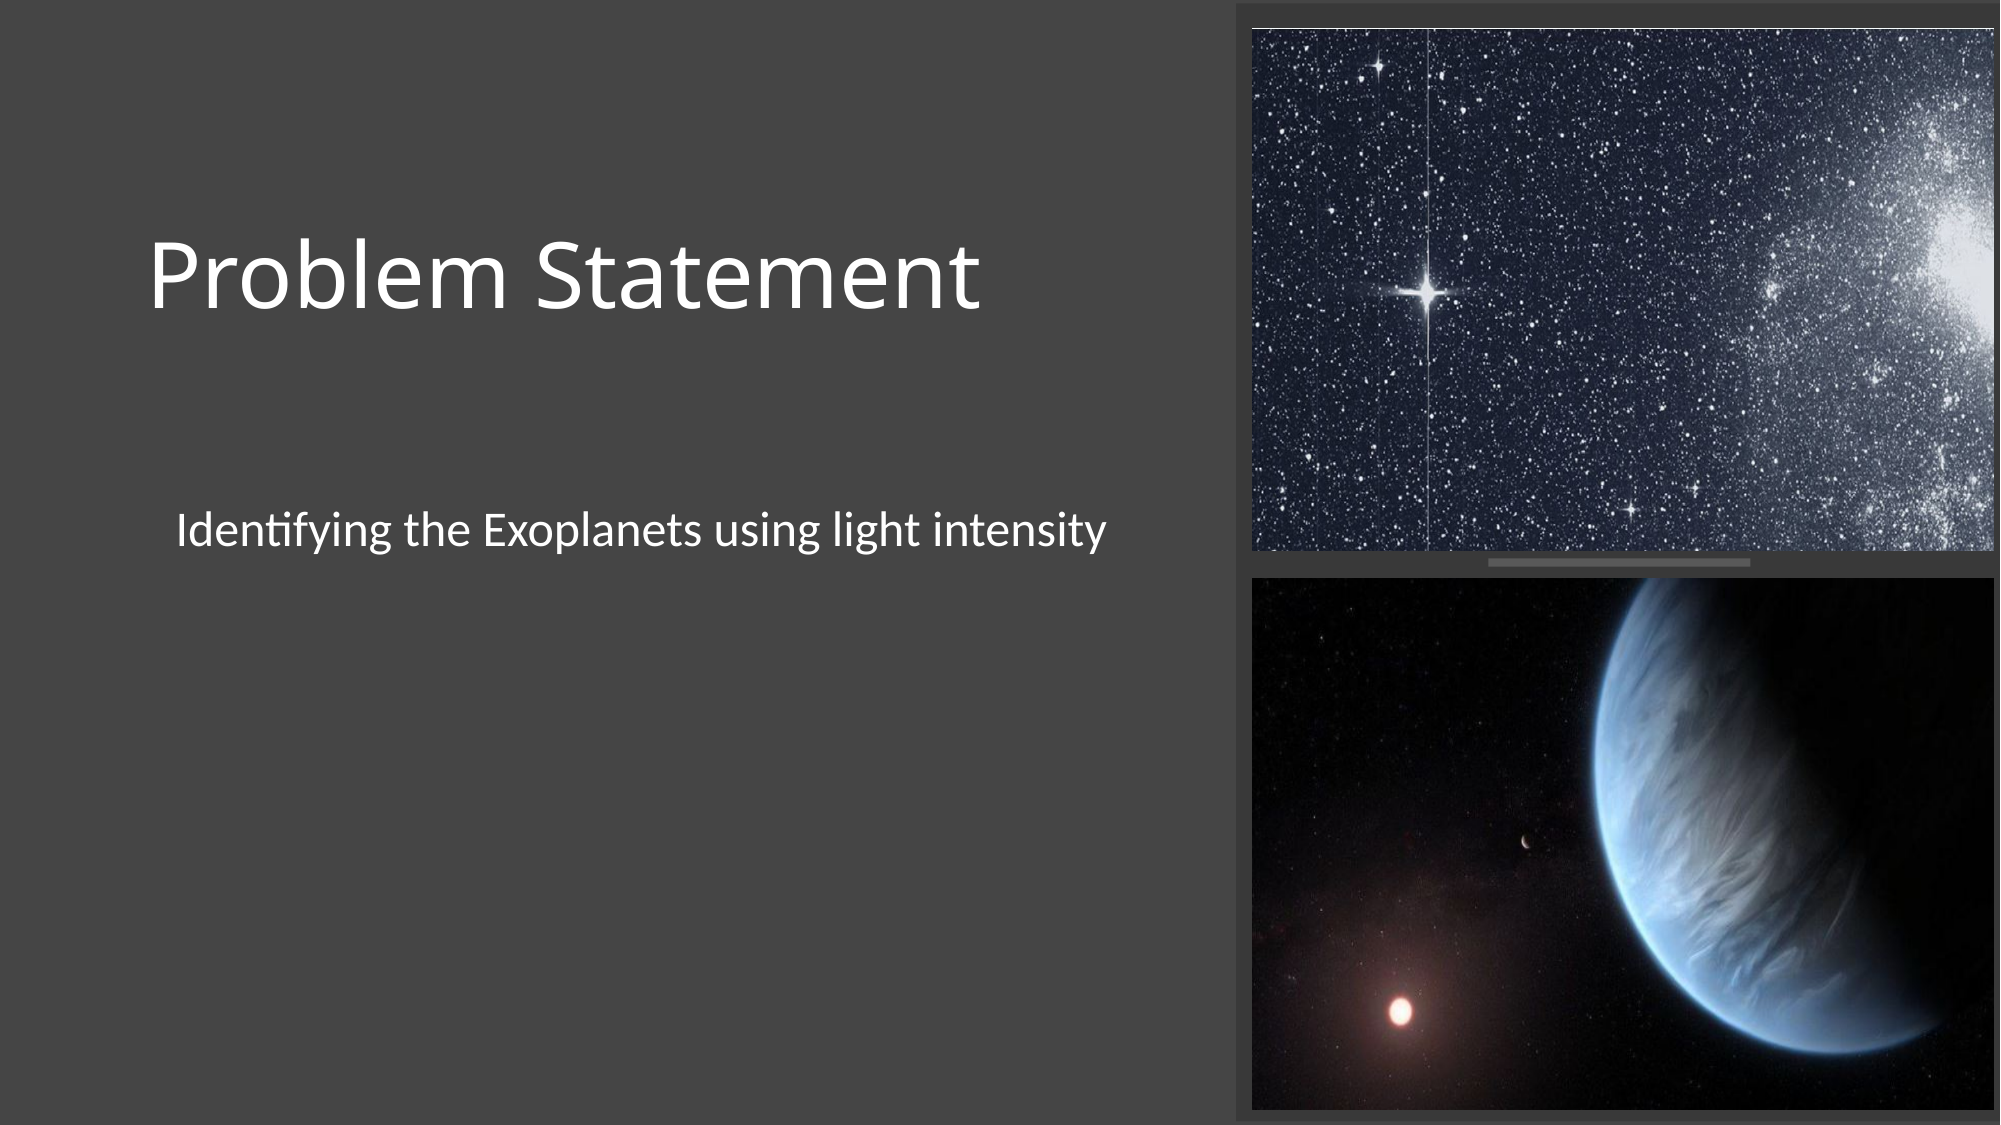

# Problem Statement
Identifying the Exoplanets using light intensity